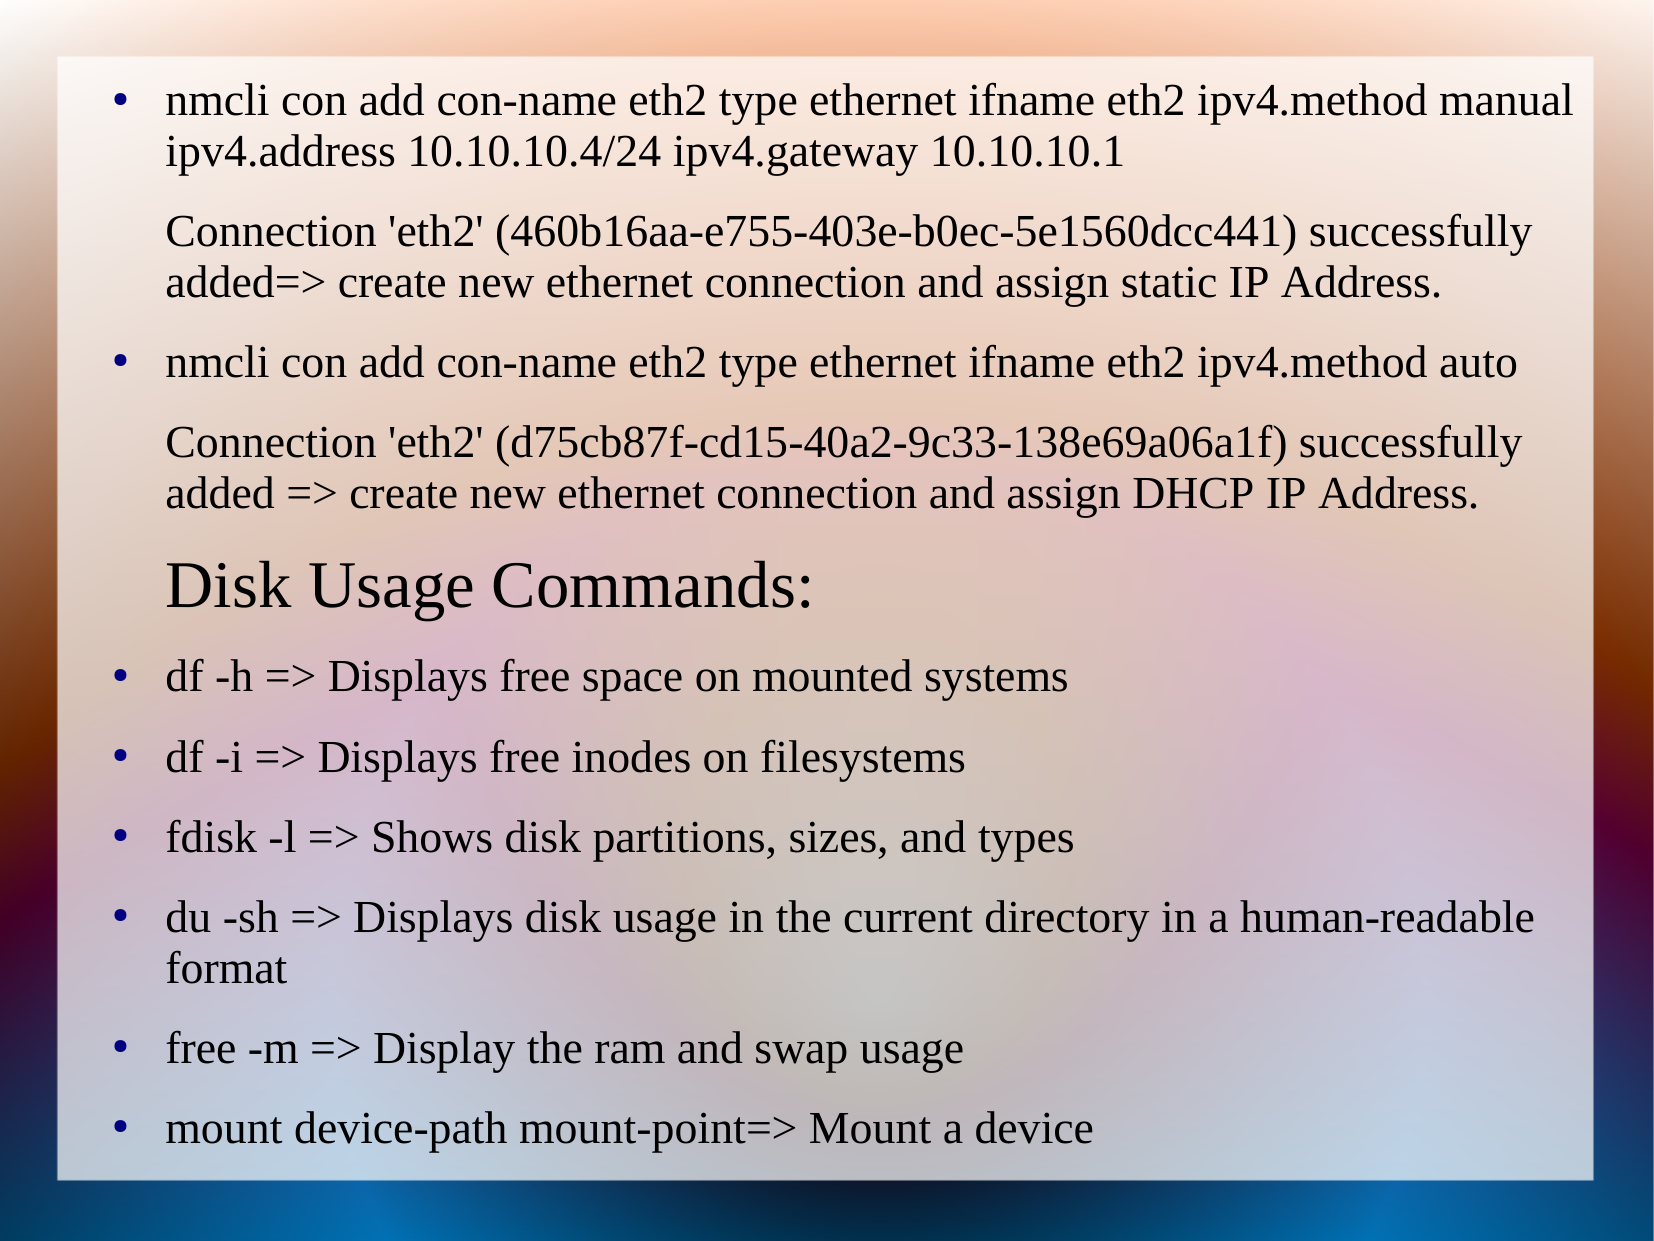

#
nmcli con add con-name eth2 type ethernet ifname eth2 ipv4.method manual ipv4.address 10.10.10.4/24 ipv4.gateway 10.10.10.1
Connection 'eth2' (460b16aa-e755-403e-b0ec-5e1560dcc441) successfully added=> create new ethernet connection and assign static IP Address.
nmcli con add con-name eth2 type ethernet ifname eth2 ipv4.method auto
Connection 'eth2' (d75cb87f-cd15-40a2-9c33-138e69a06a1f) successfully added => create new ethernet connection and assign DHCP IP Address.
Disk Usage Commands:
df -h => Displays free space on mounted systems
df -i => Displays free inodes on filesystems
fdisk -l => Shows disk partitions, sizes, and types
du -sh => Displays disk usage in the current directory in a human-readable format
free -m => Display the ram and swap usage
mount device-path mount-point=> Mount a device